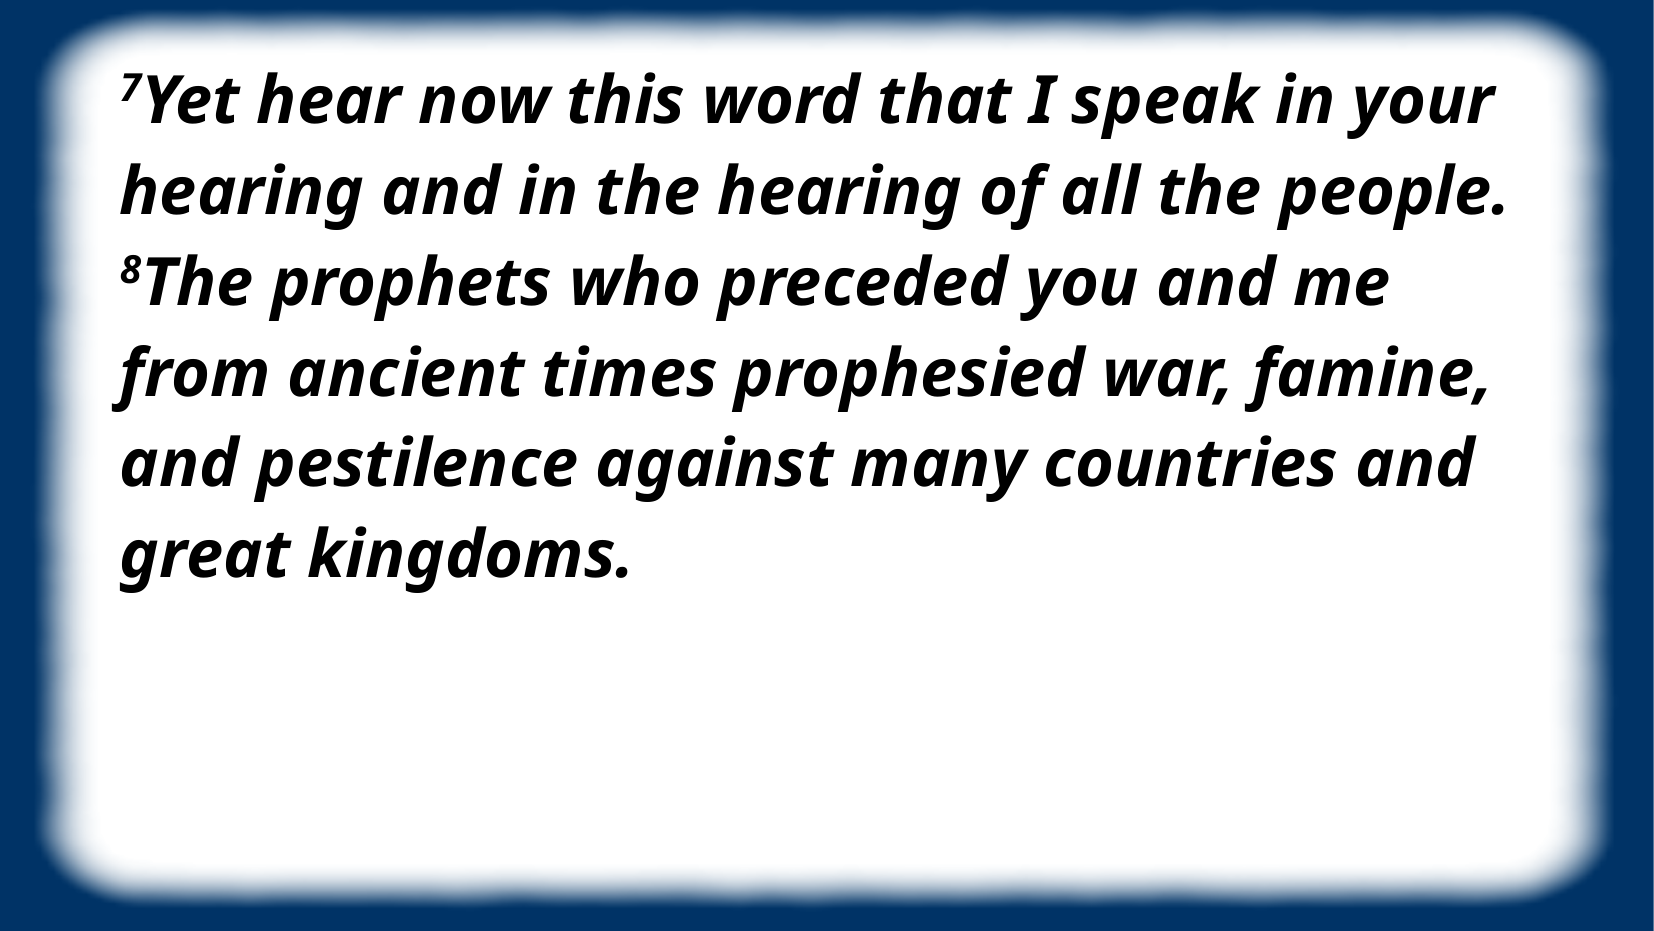

7Yet hear now this word that I speak in your hearing and in the hearing of all the people. 8The prophets who preceded you and me from ancient times prophesied war, famine, and pestilence against many countries and great kingdoms.